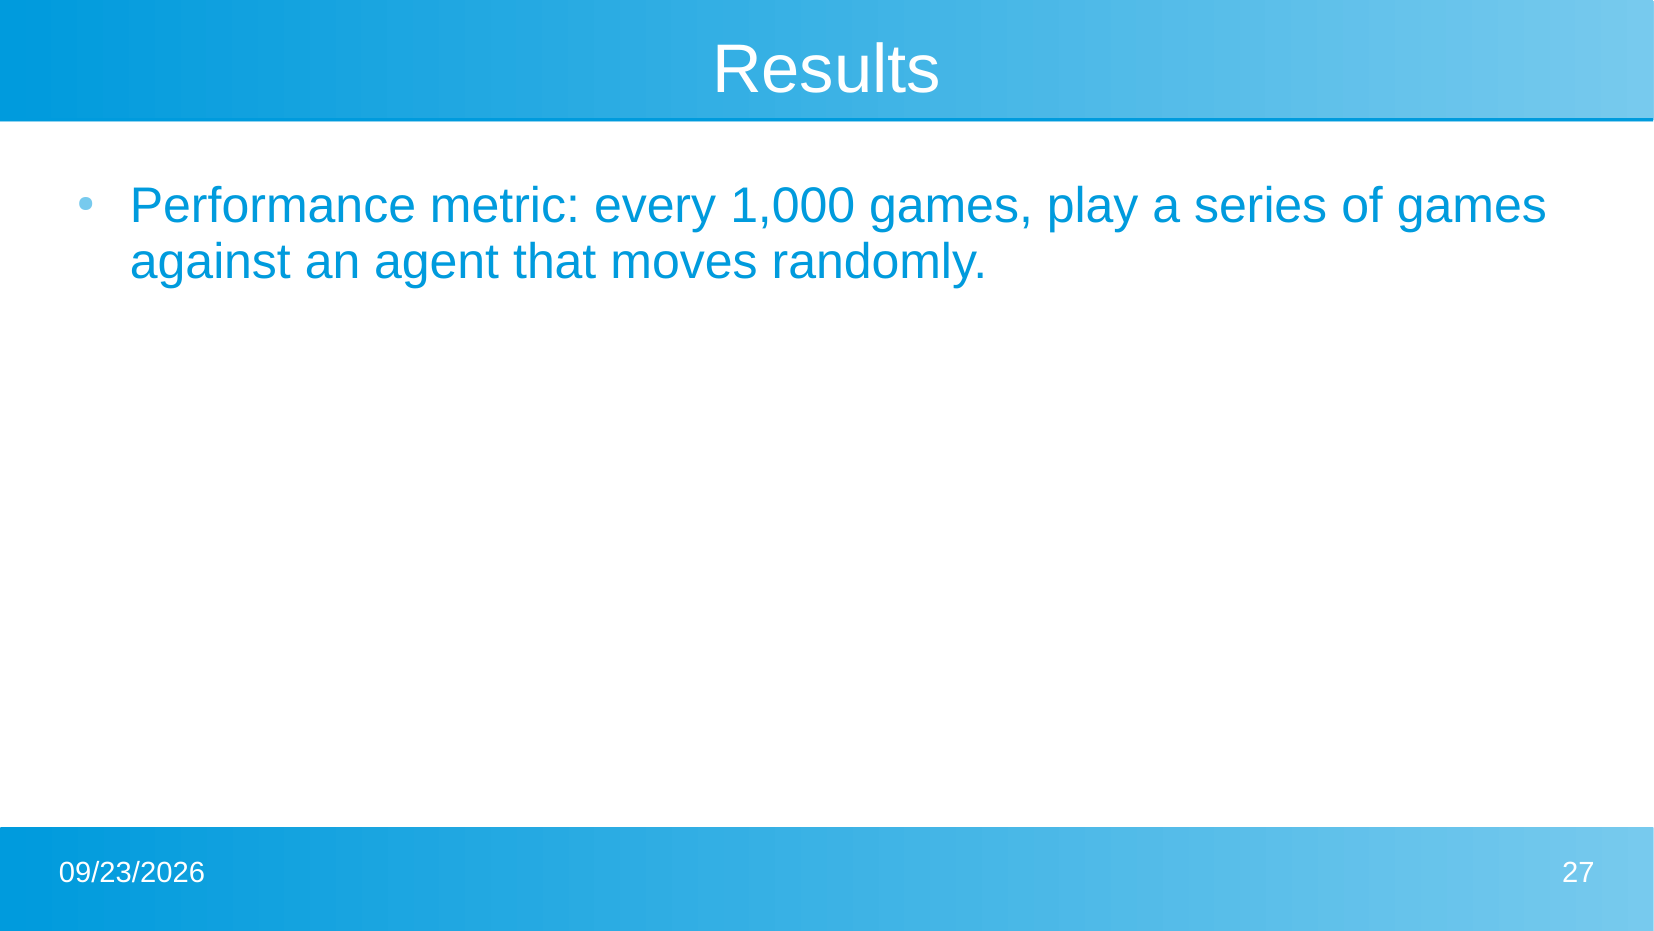

# Results
Performance metric: every 1,000 games, play a series of games against an agent that moves randomly.
27